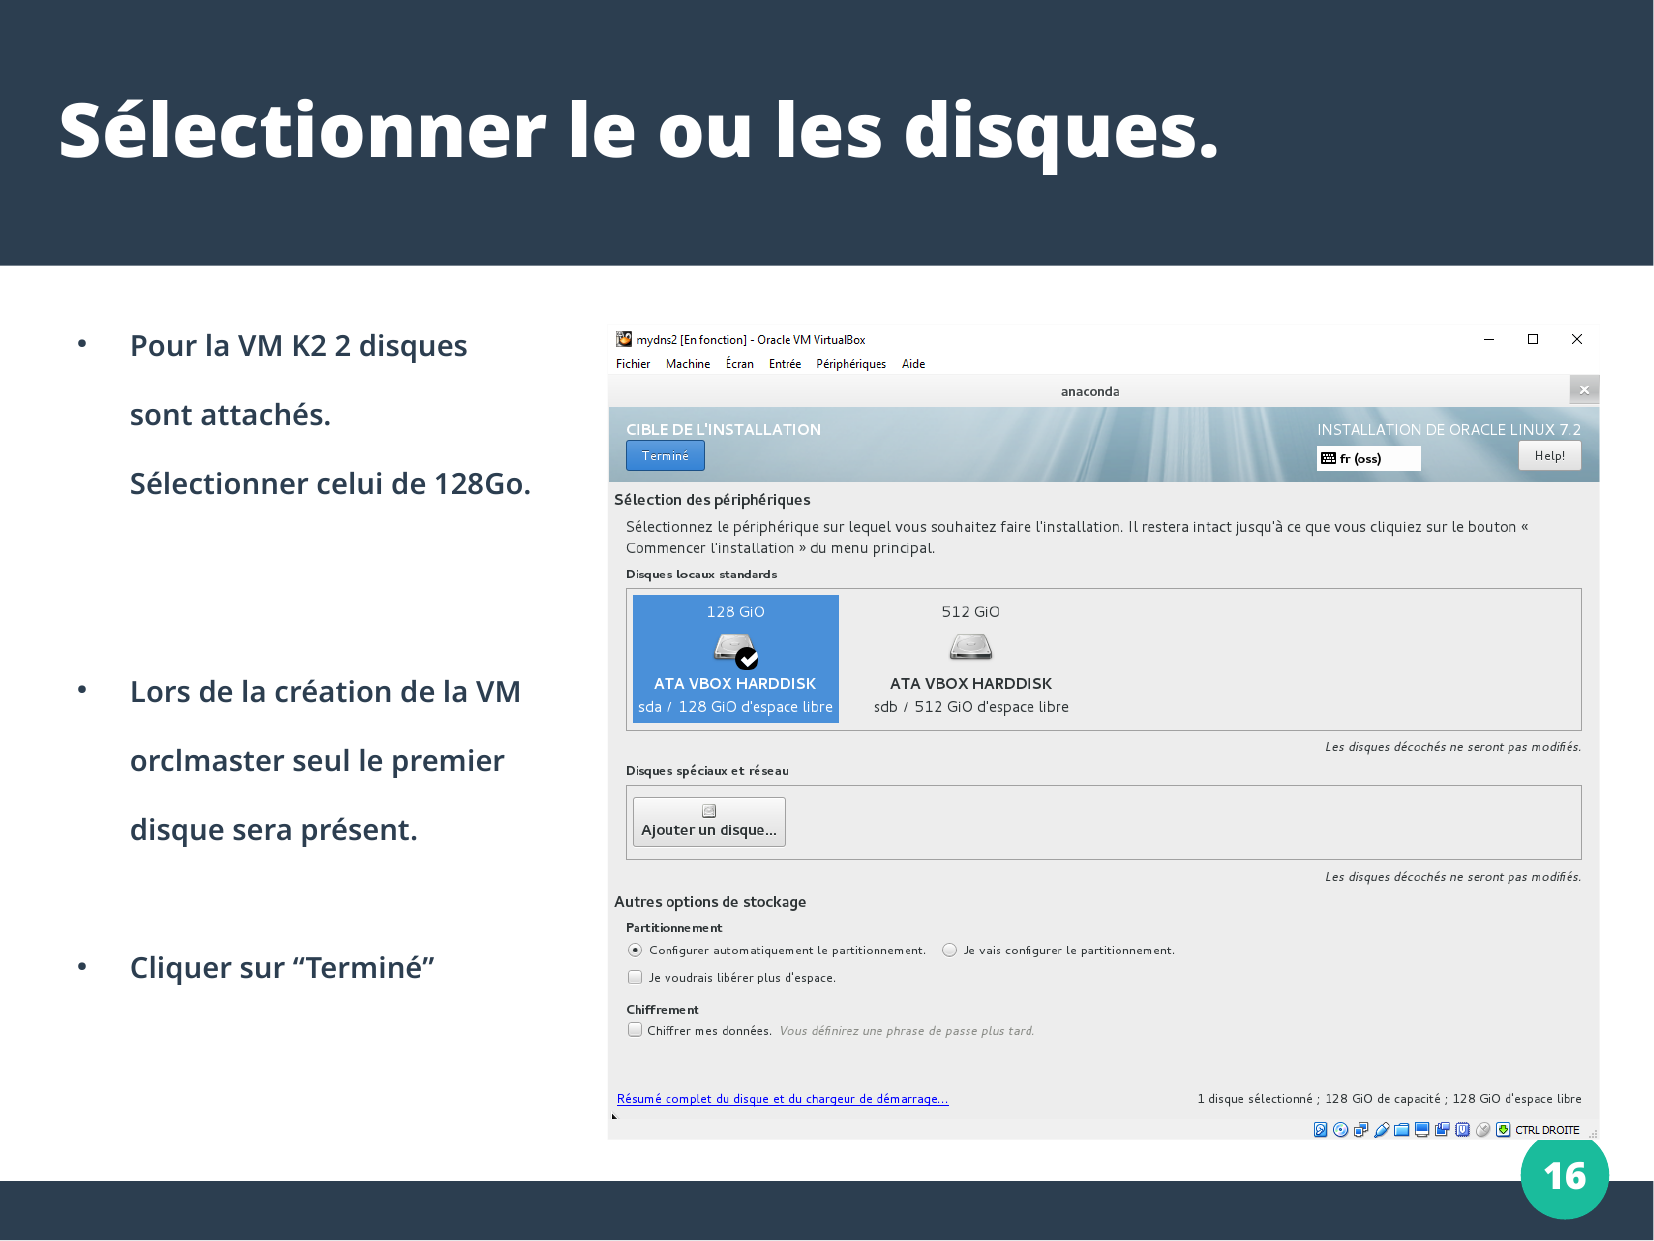

# Sélectionner le ou les disques.
Pour la VM K2 2 disques
sont attachés.
Sélectionner celui de 128Go.
Lors de la création de la VM
orclmaster seul le premier
disque sera présent.
Cliquer sur “Terminé”
16